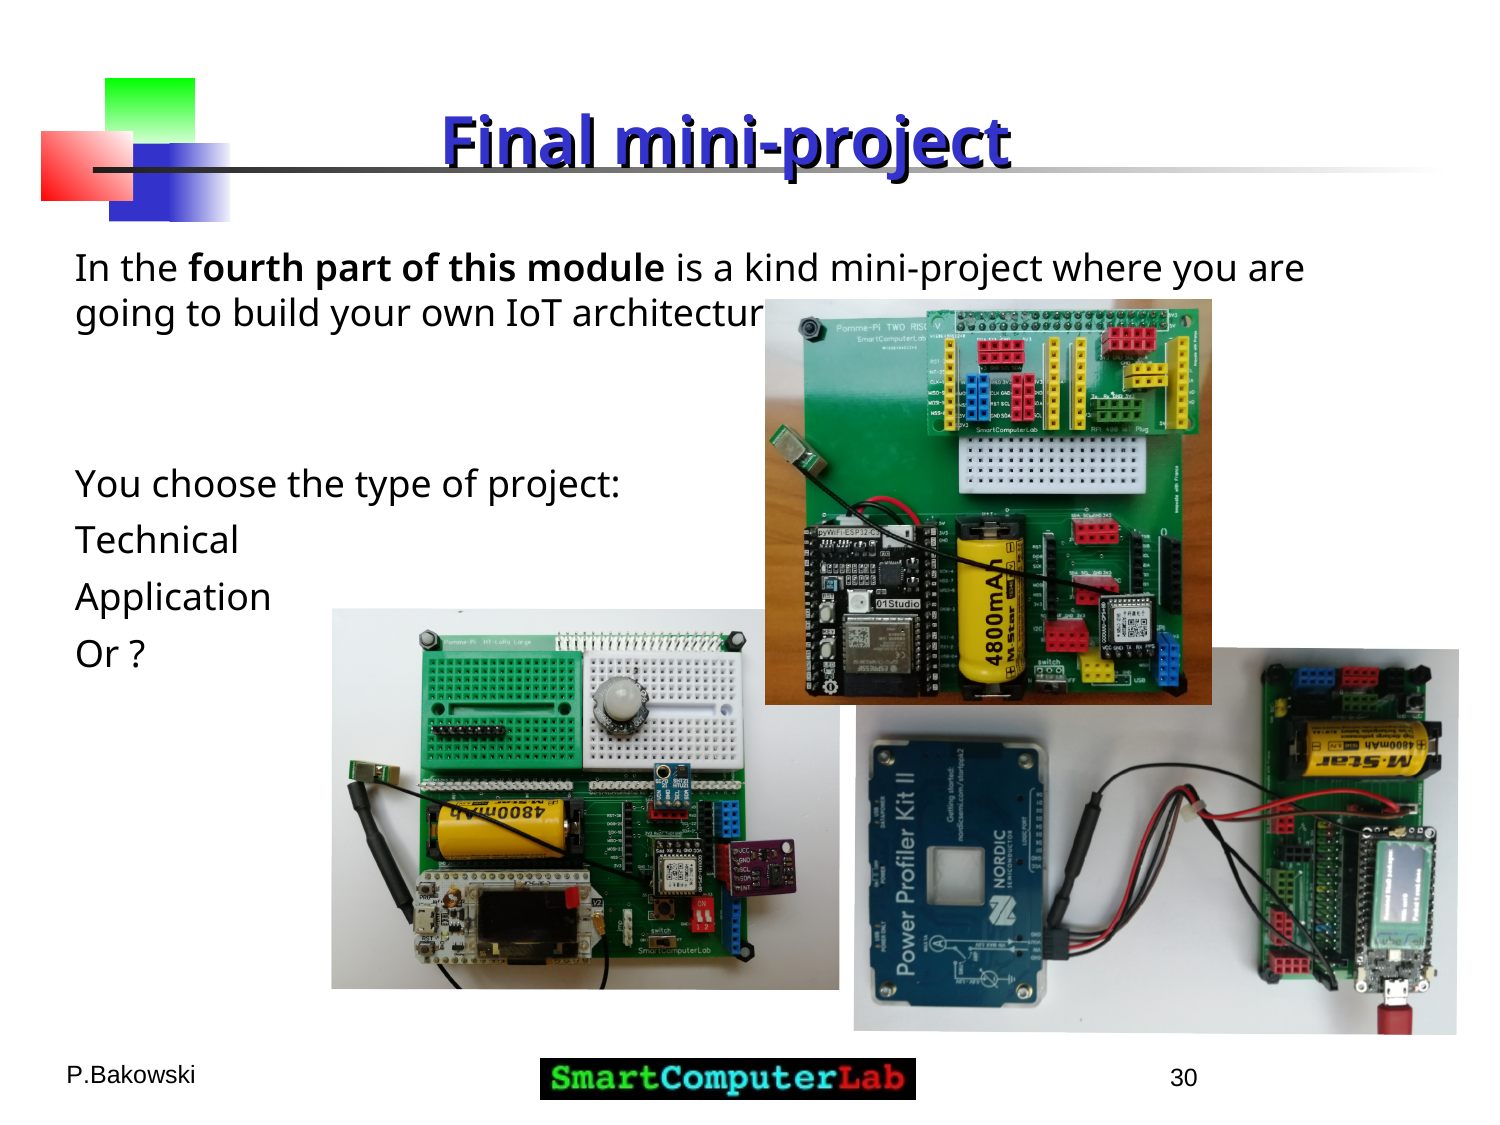

# Final mini-project
In the fourth part of this module is a kind mini-project where you are going to build your own IoT architectures.
You choose the type of project:
Technical
Application
Or ?
30